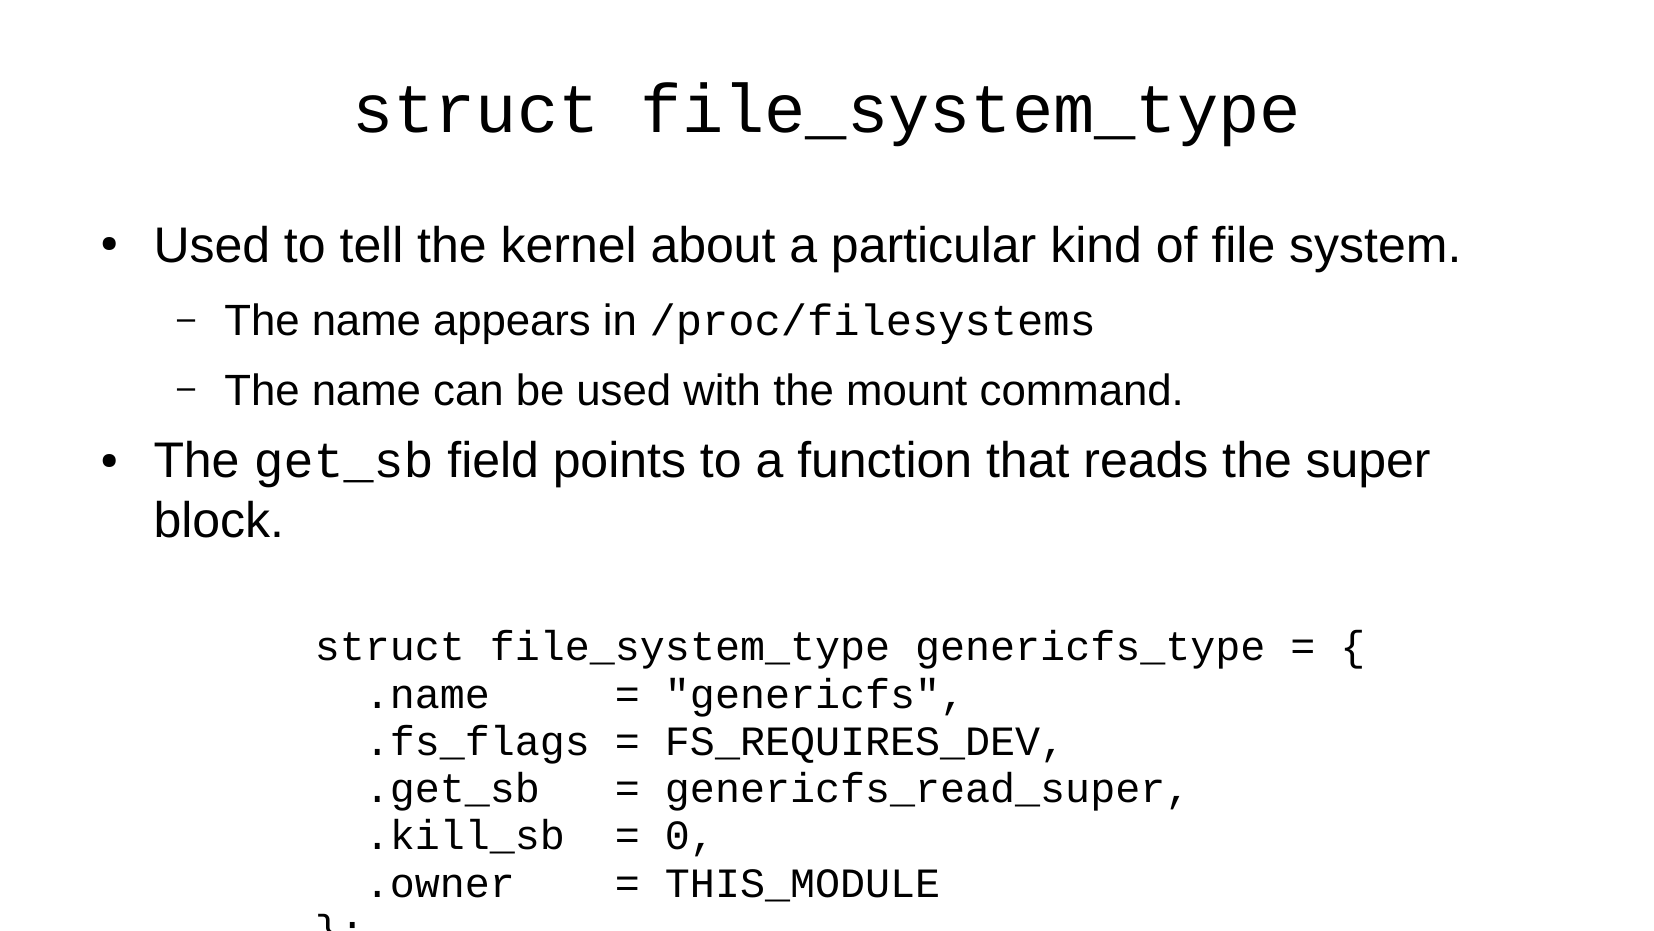

# struct file_system_type
Used to tell the kernel about a particular kind of file system.
The name appears in /proc/filesystems
The name can be used with the mount command.
The get_sb field points to a function that reads the super block.
struct file_system_type genericfs_type = {
 .name = "genericfs",
 .fs_flags = FS_REQUIRES_DEV,
 .get_sb = genericfs_read_super,
 .kill_sb = 0,
 .owner = THIS_MODULE
};